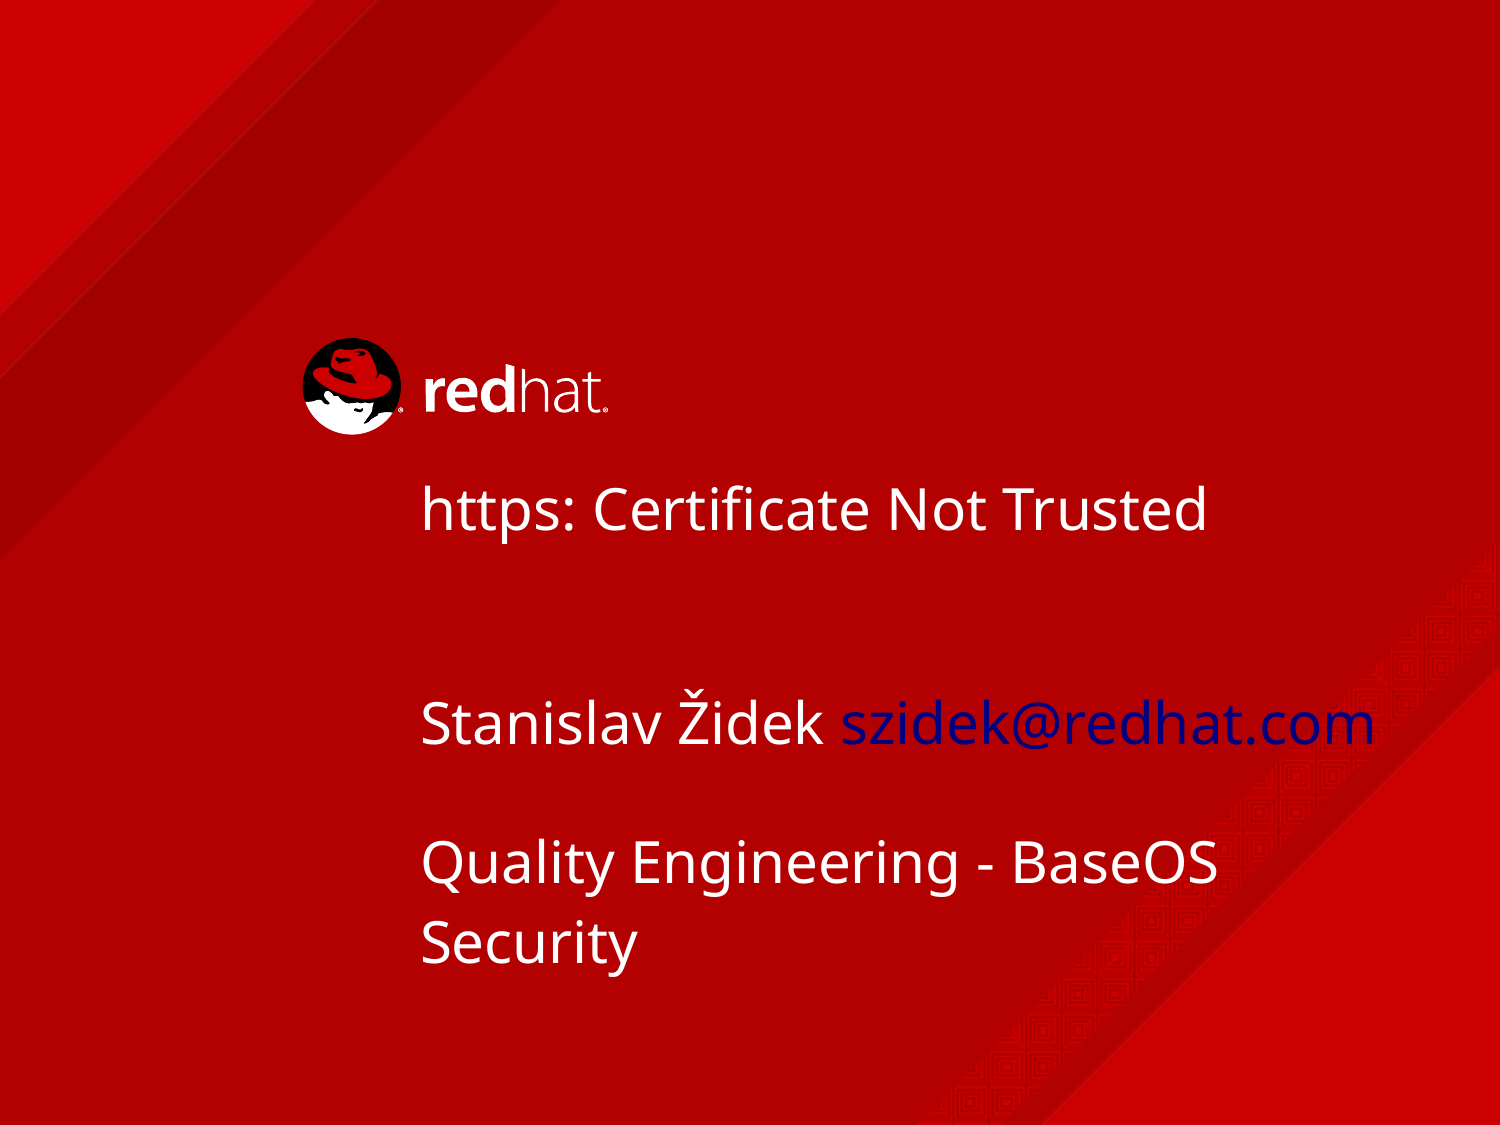

# https: Certificate Not Trusted
Stanislav Židek szidek@redhat.com
Quality Engineering - BaseOS Security
Stanislav Židek
1